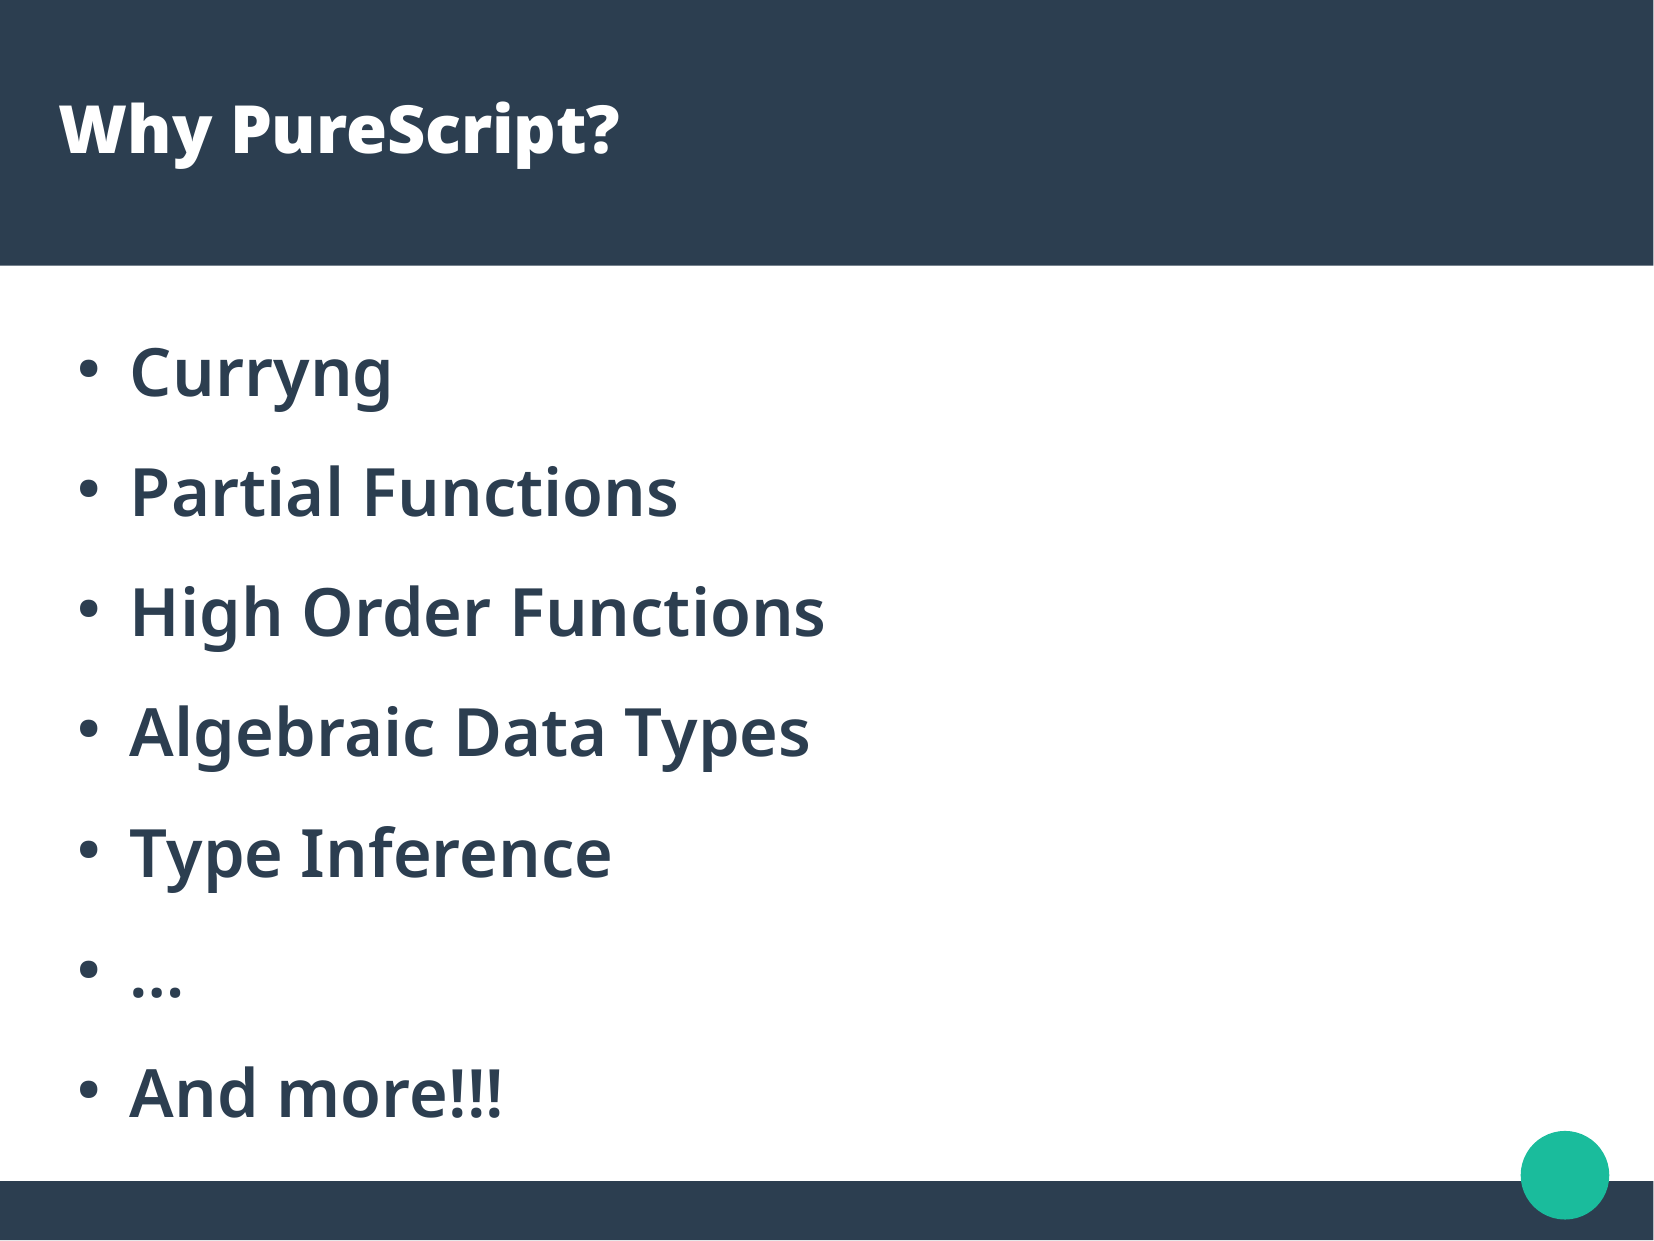

# Why PureScript?
Curryng
Partial Functions
High Order Functions
Algebraic Data Types
Type Inference
…
And more!!!